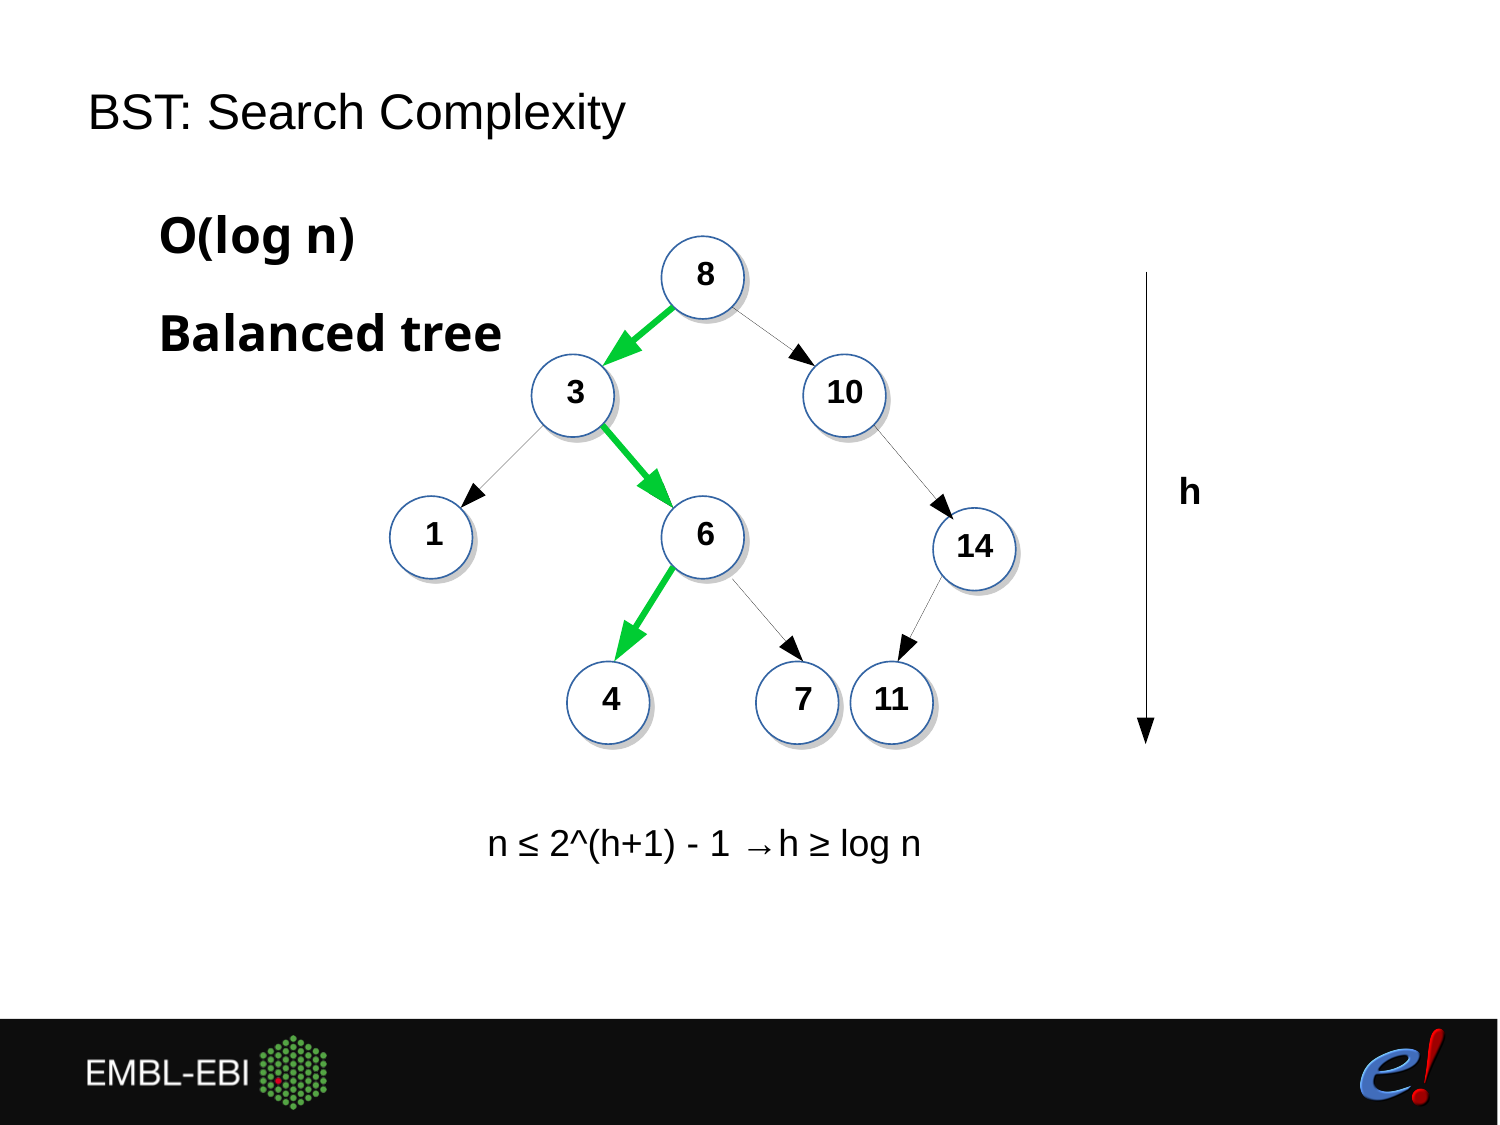

# BST: Search Complexity
O(log n)
Balanced tree
8
3
10
h
1
6
14
4
7
11
n ≤ 2^(h+1) - 1 →h ≥ log n